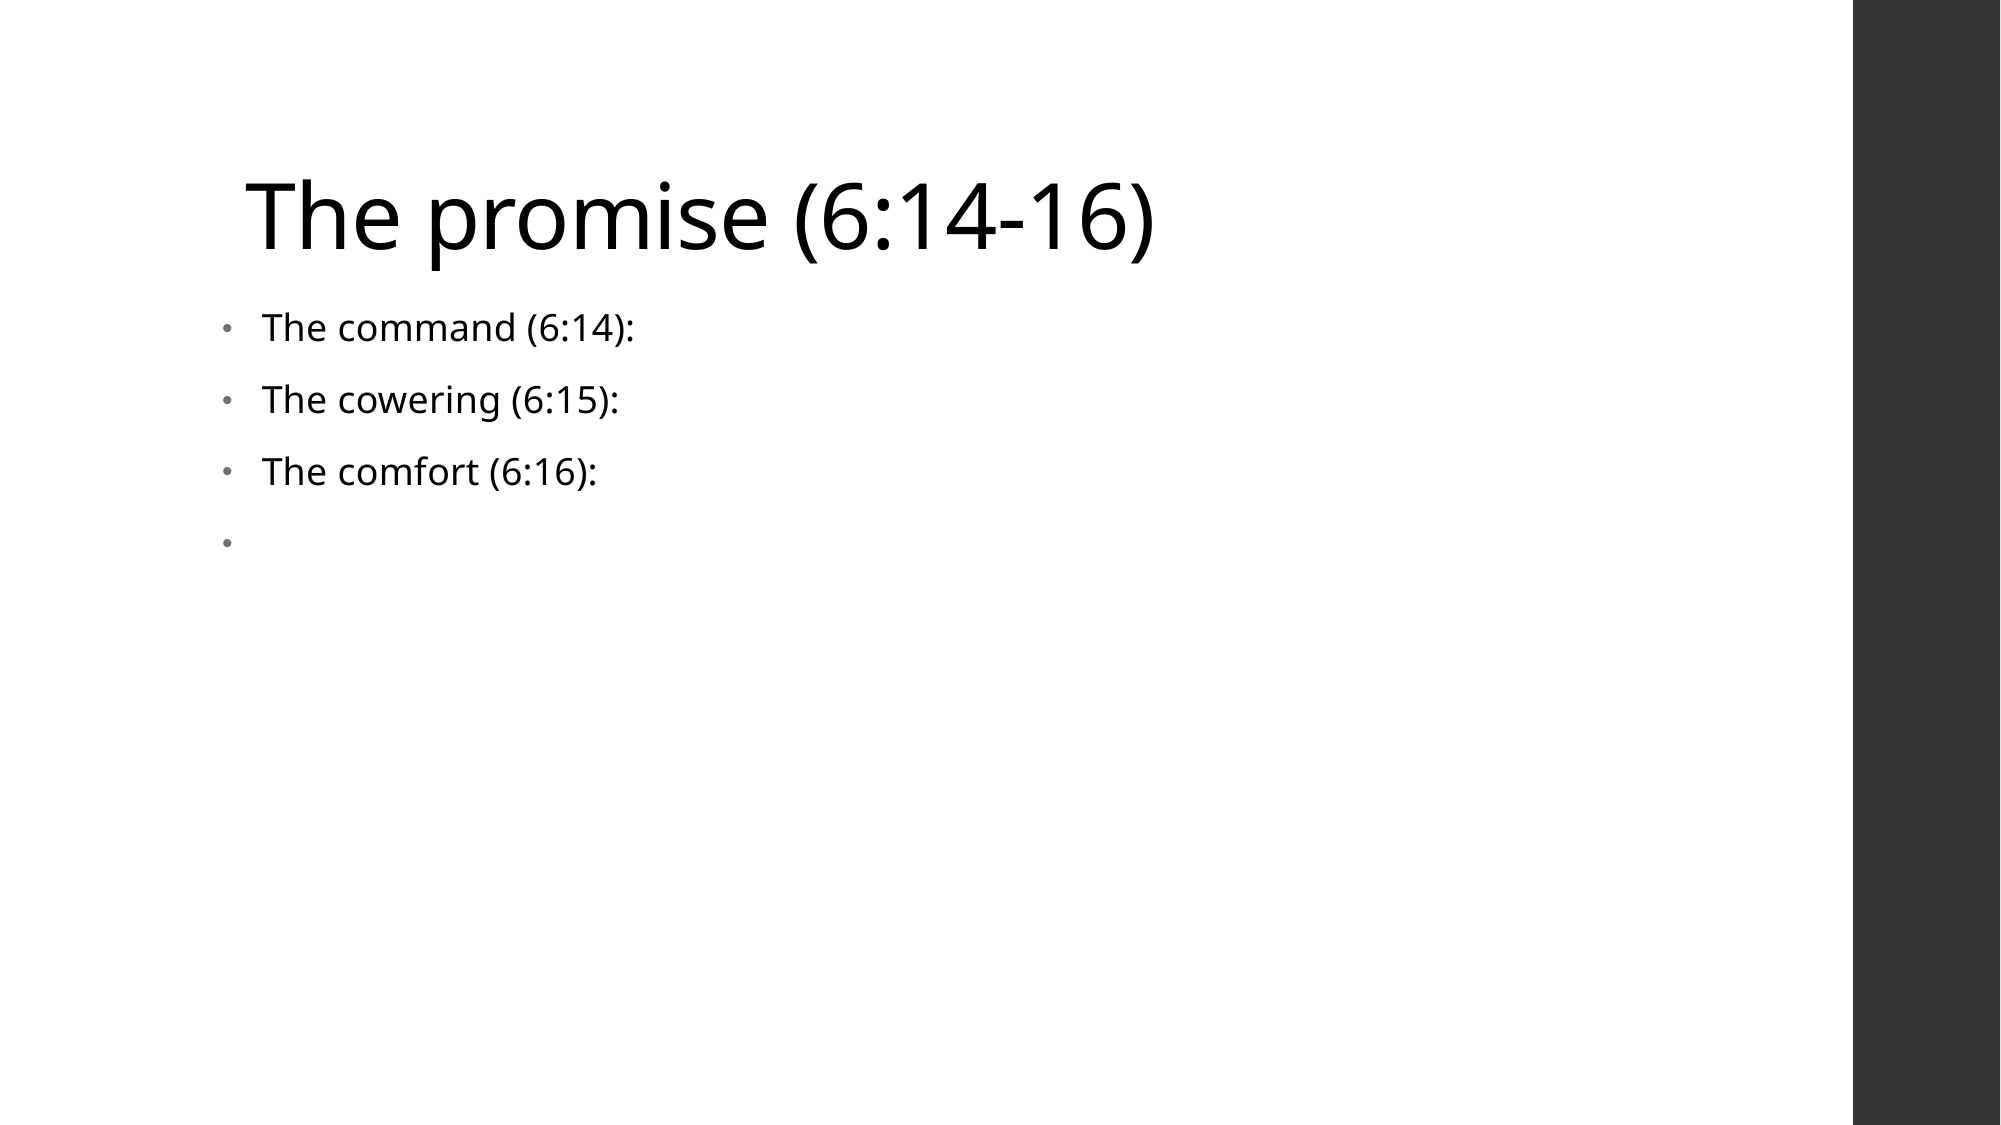

# The promise (6:14-16)
 The command (6:14):
 The cowering (6:15):
 The comfort (6:16):